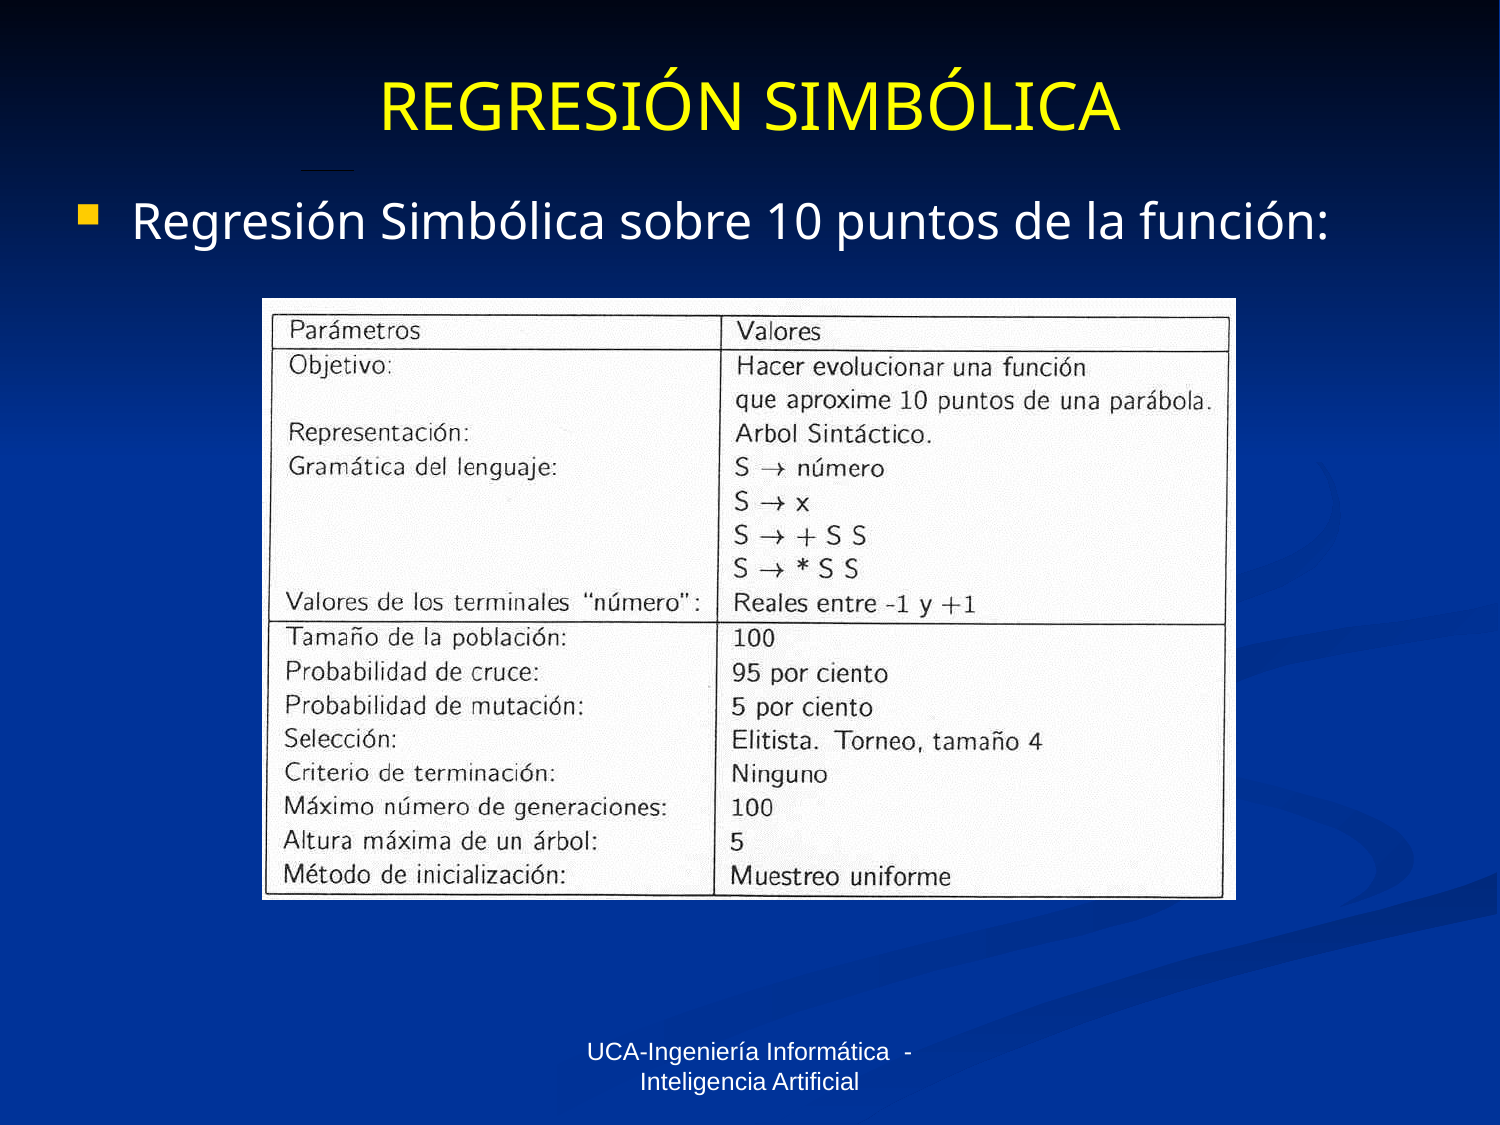

# REGRESIÓN SIMBÓLICA
Regresión Simbólica sobre 10 puntos de la función:
UCA-Ingeniería Informática - Inteligencia Artificial